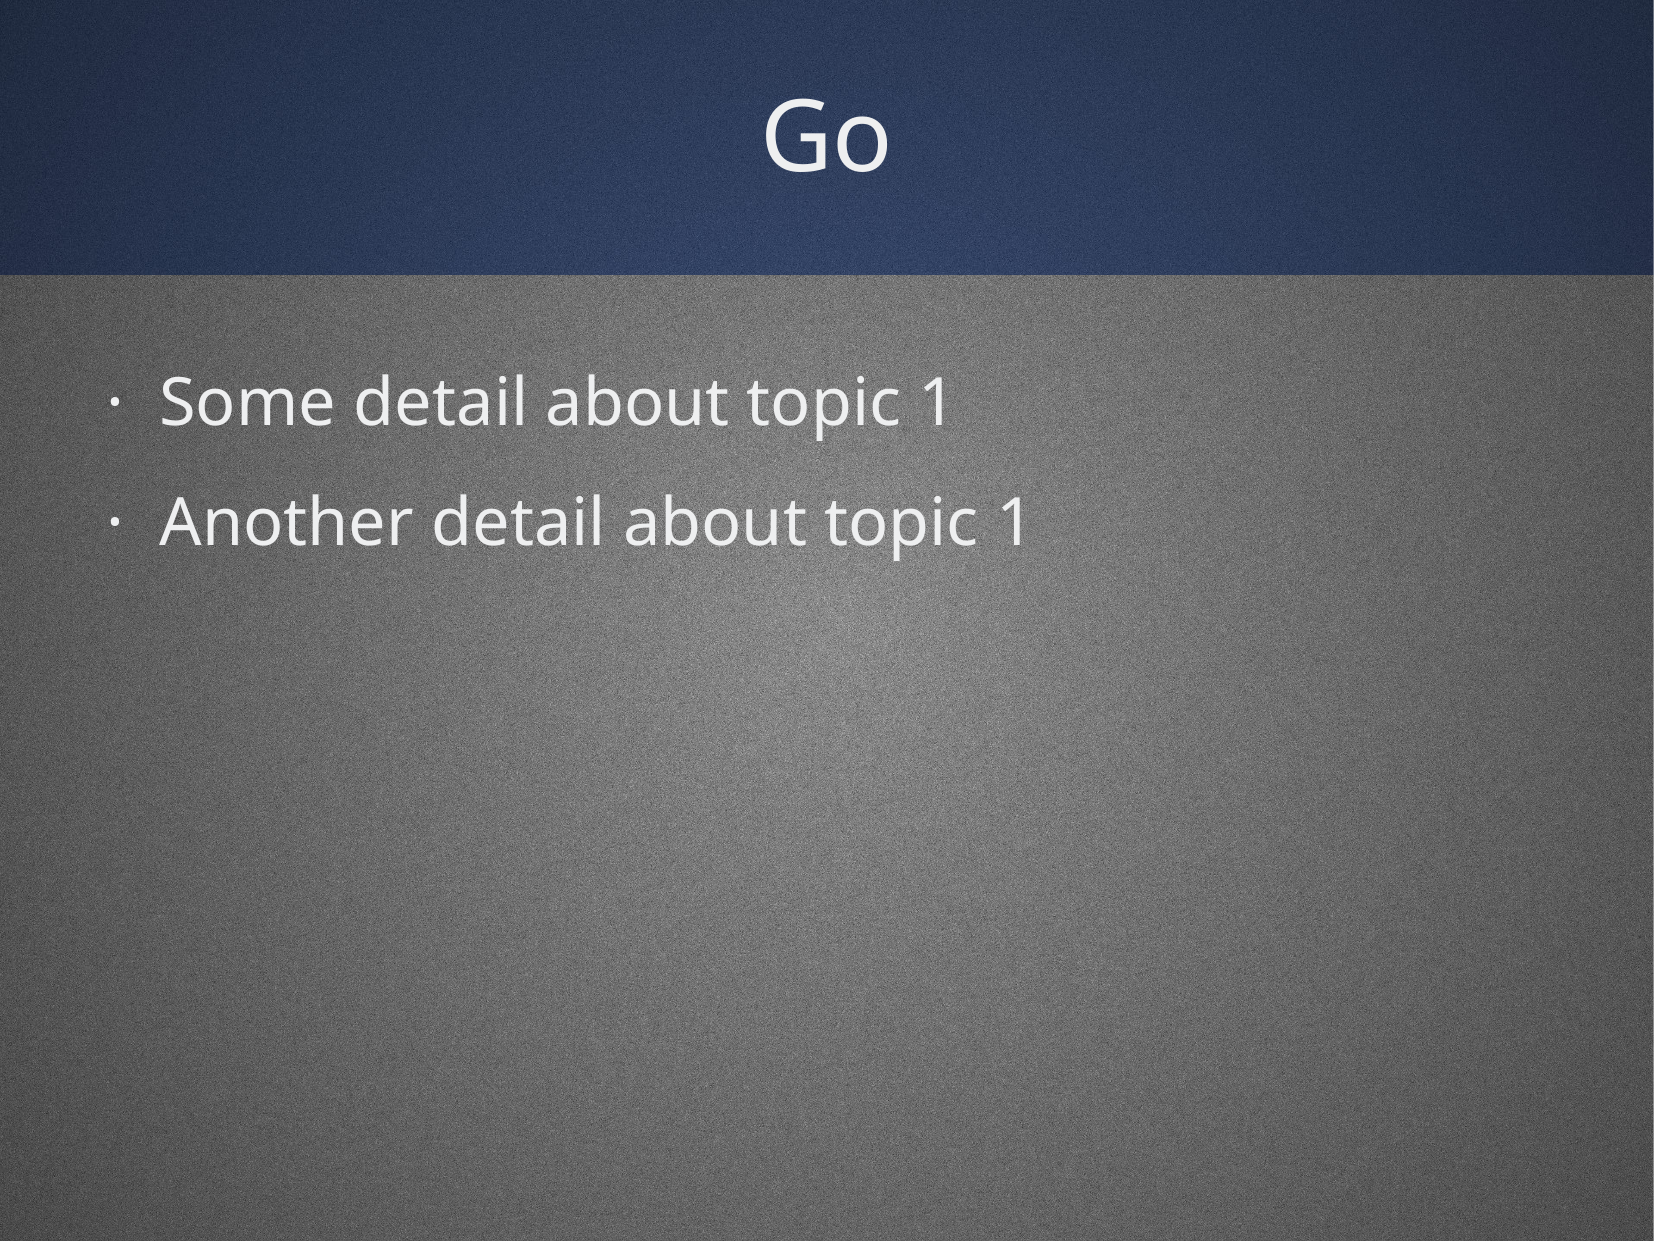

# Go
Some detail about topic 1
Another detail about topic 1